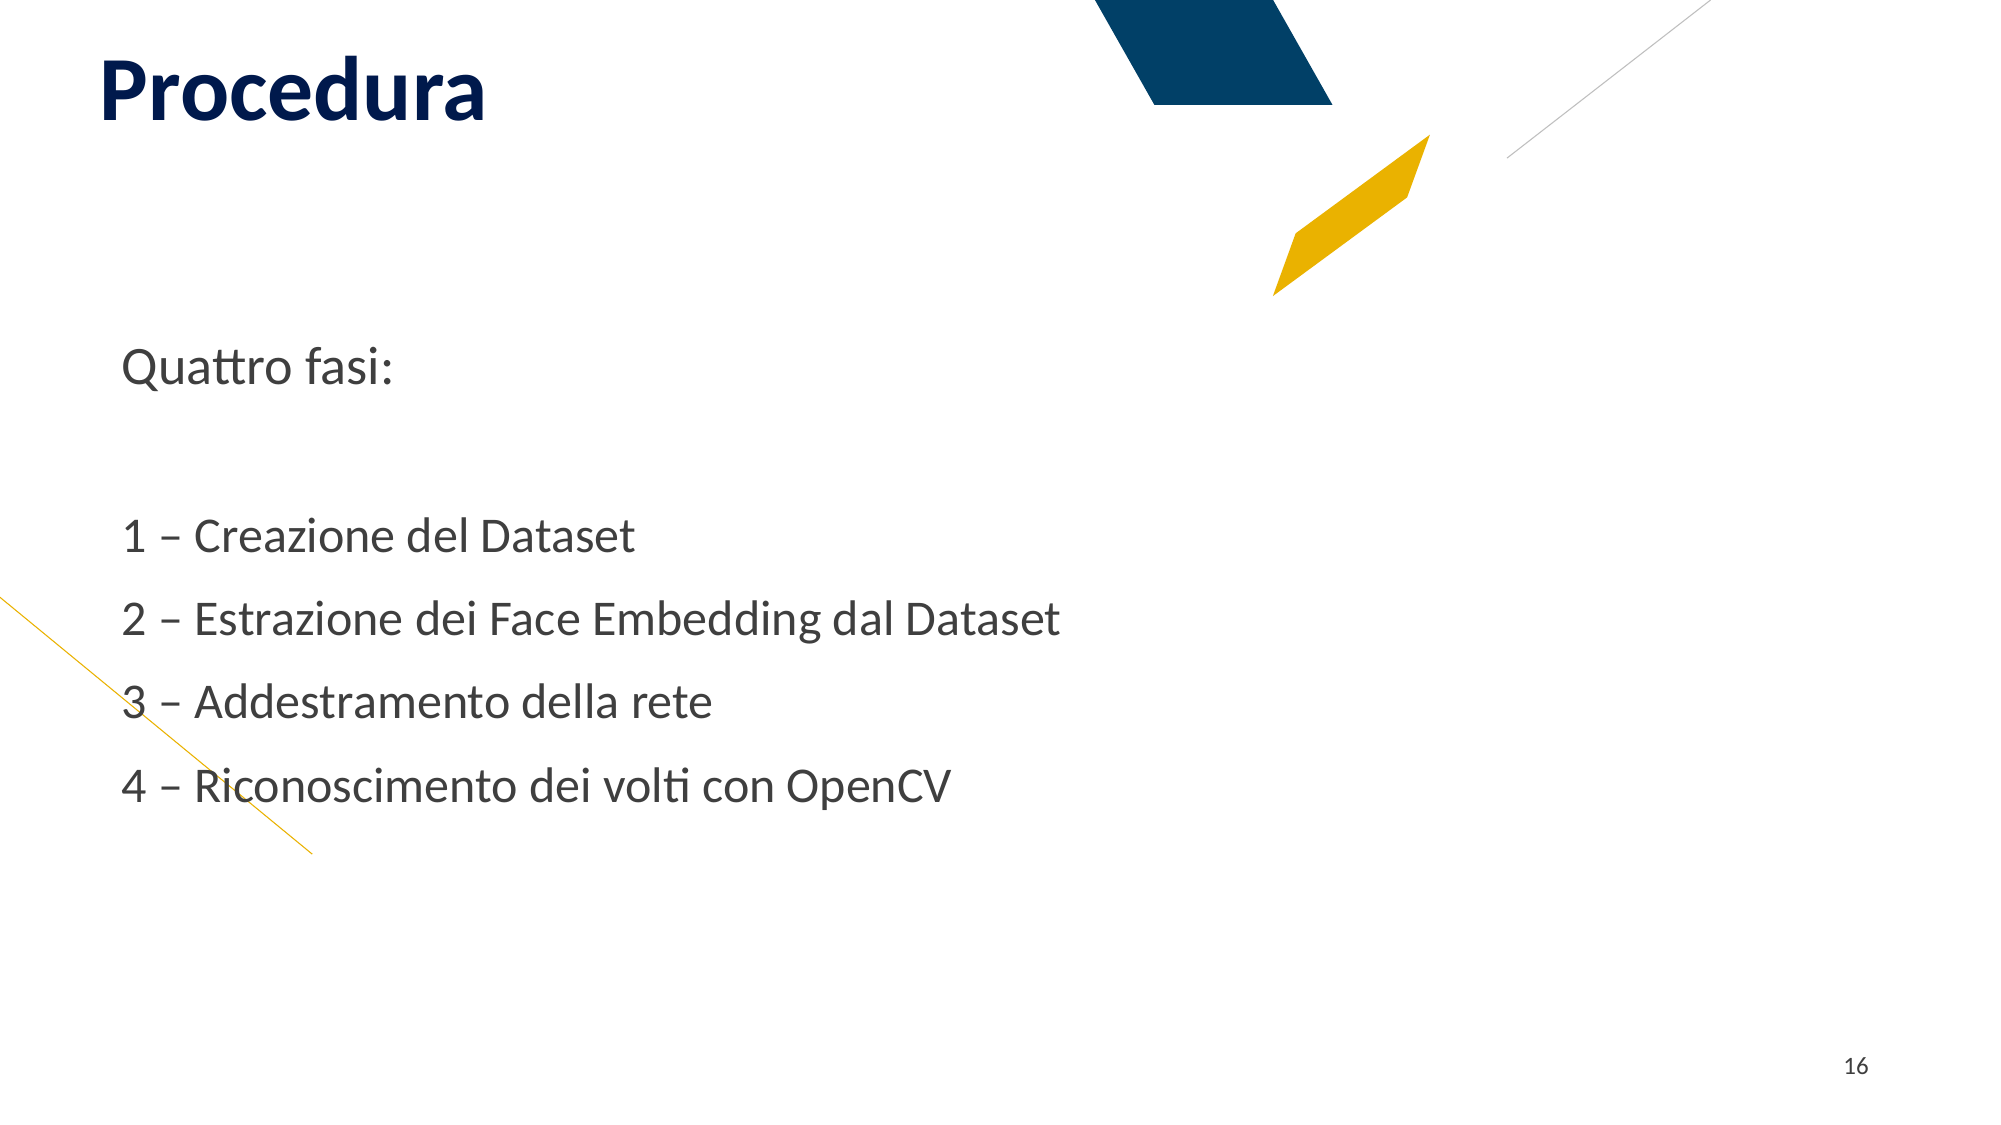

# Procedura
Quattro fasi:
1 – Creazione del Dataset
2 – Estrazione dei Face Embedding dal Dataset
3 – Addestramento della rete
4 – Riconoscimento dei volti con OpenCV